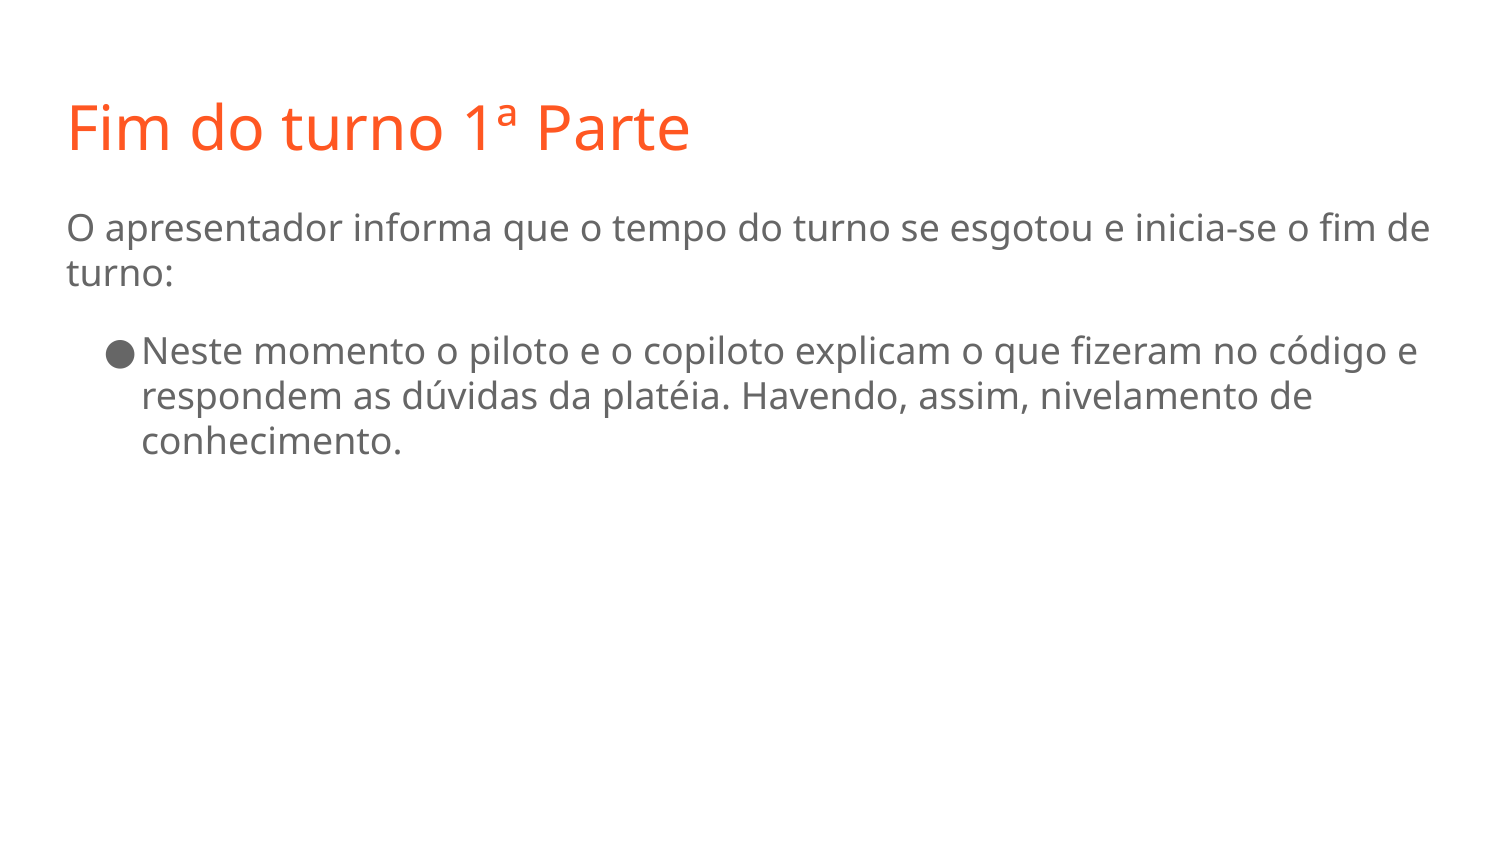

# Fim do turno 1ª Parte
O apresentador informa que o tempo do turno se esgotou e inicia-se o fim de turno:
Neste momento o piloto e o copiloto explicam o que fizeram no código e respondem as dúvidas da platéia. Havendo, assim, nivelamento de conhecimento.